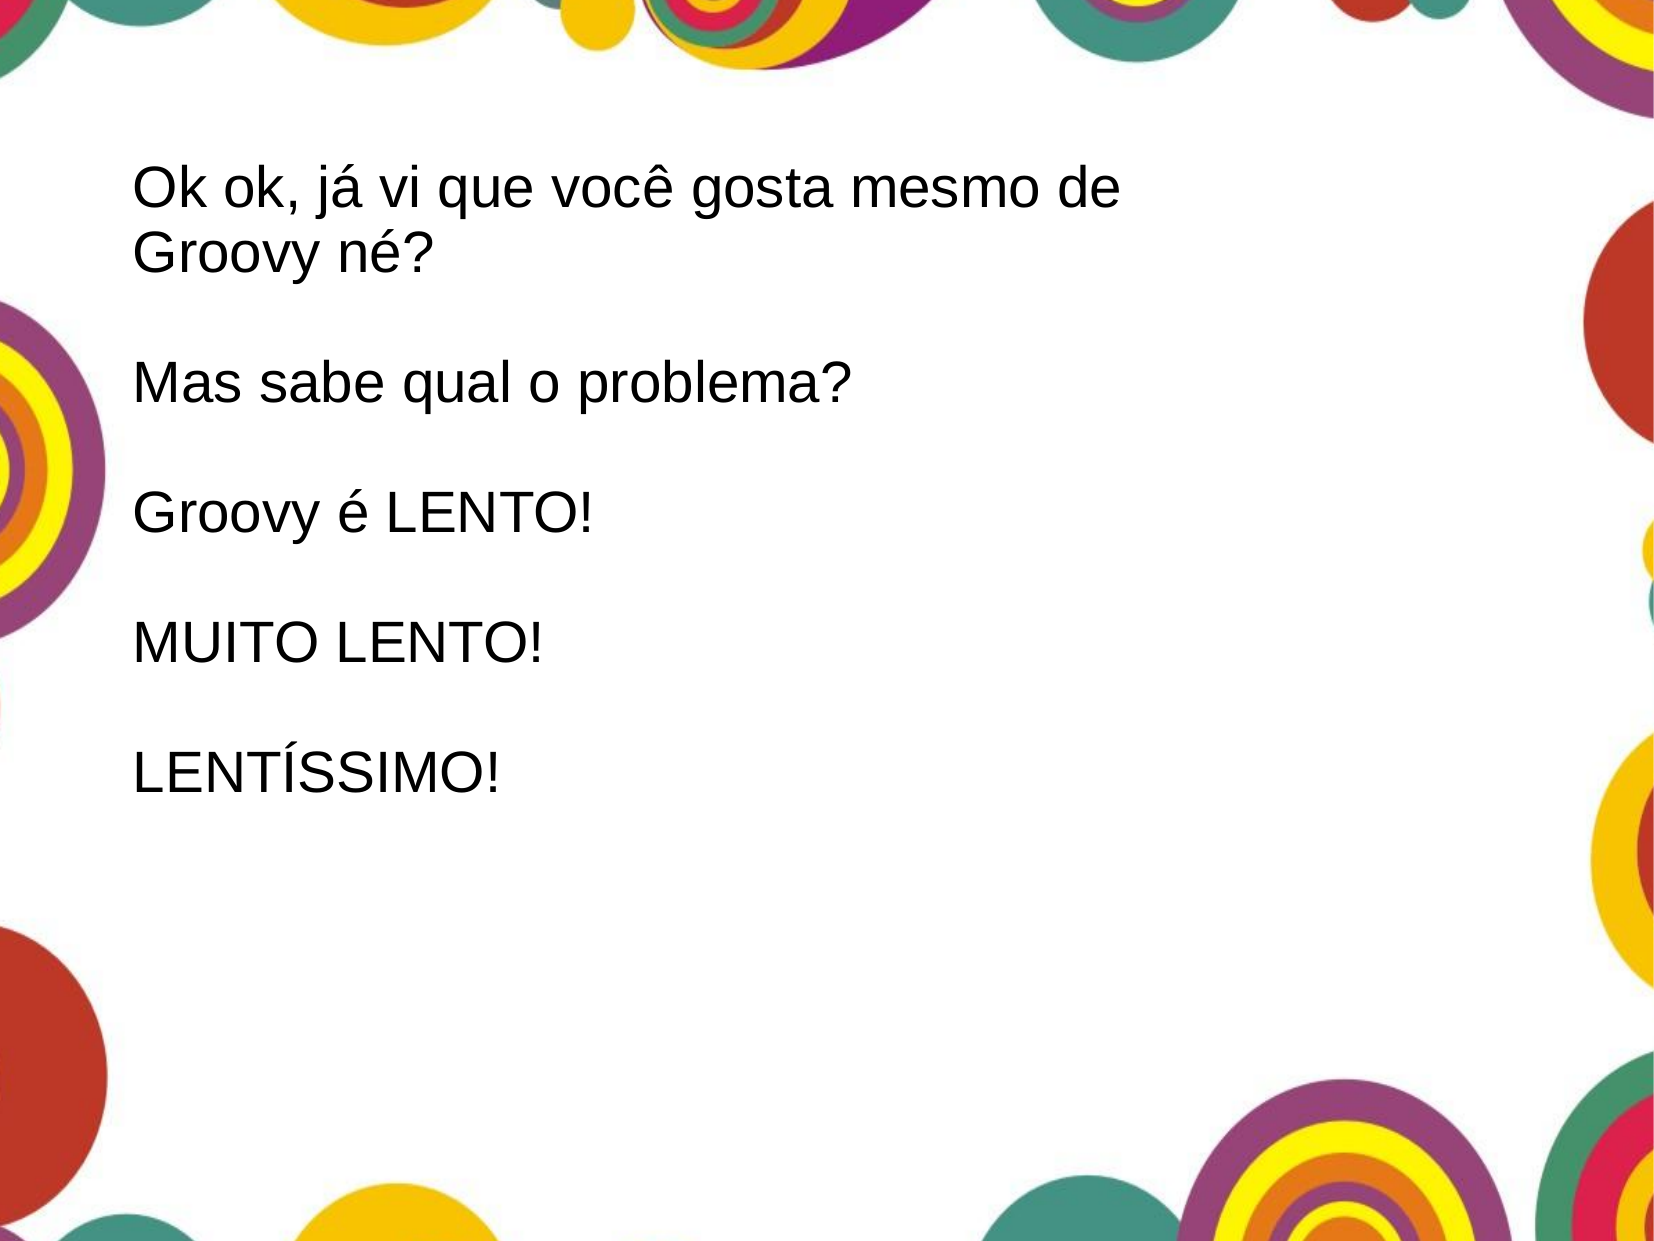

Ok ok, já vi que você gosta mesmo de Groovy né?
Mas sabe qual o problema?
Groovy é LENTO!
MUITO LENTO!
LENTÍSSIMO!